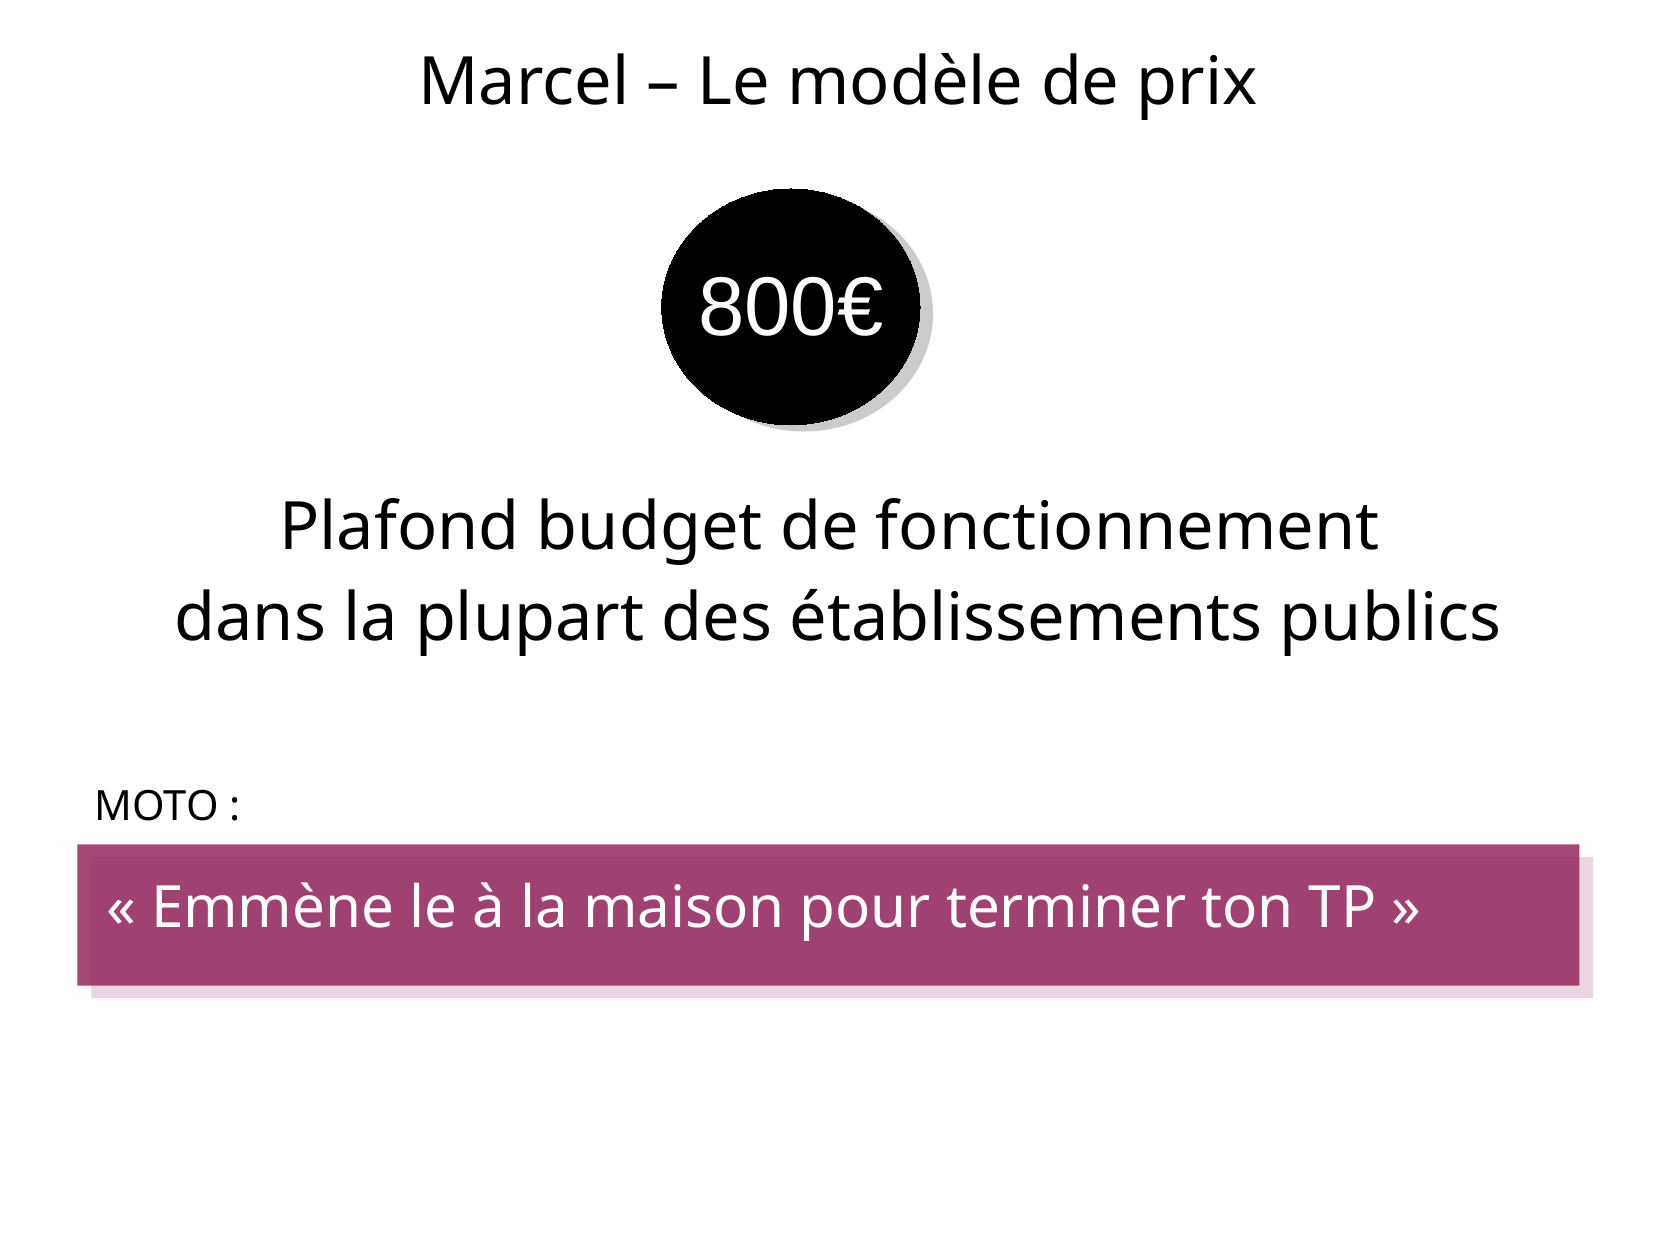

# Marcel – Le modèle de prix
800€
Plafond budget de fonctionnement
dans la plupart des établissements publics
MOTO :
« Emmène le à la maison pour terminer ton TP »